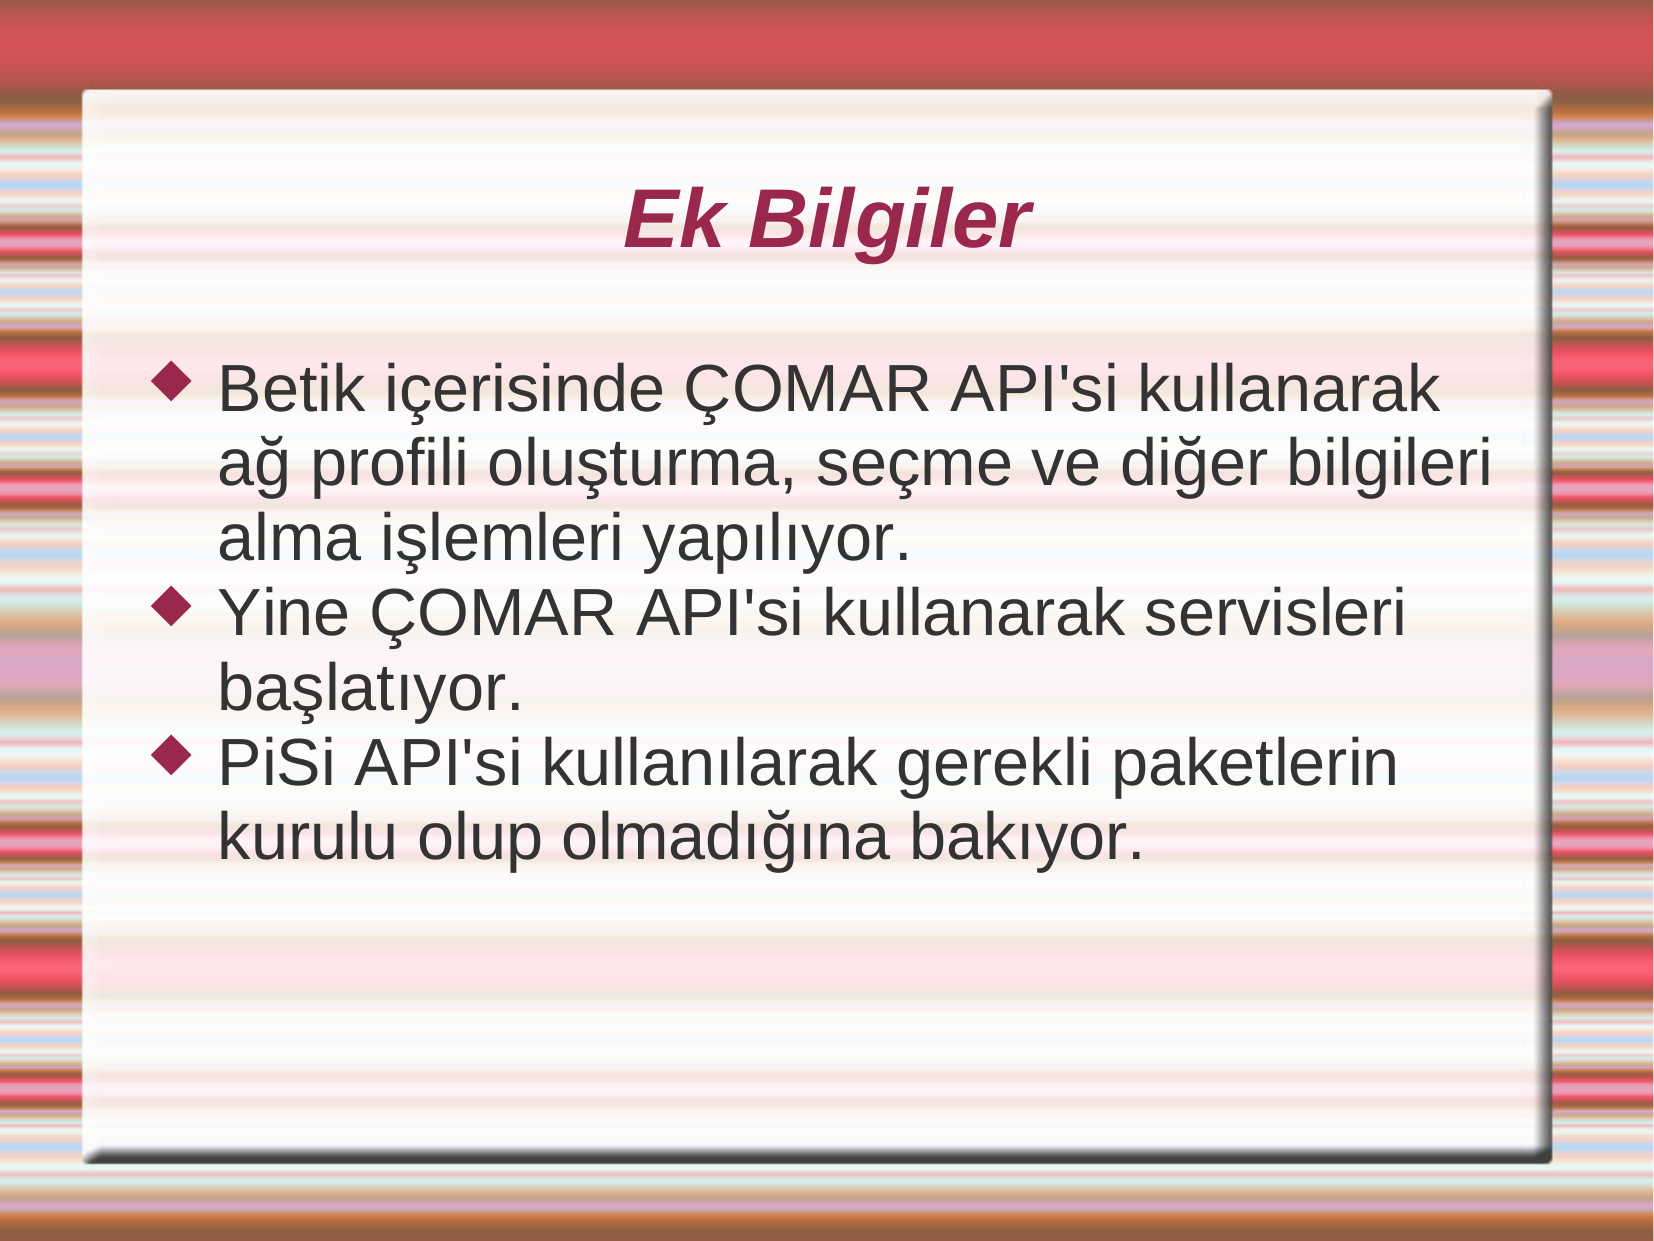

# Ek Bilgiler
Betik içerisinde ÇOMAR API'si kullanarak ağ profili oluşturma, seçme ve diğer bilgileri alma işlemleri yapılıyor.
Yine ÇOMAR API'si kullanarak servisleri başlatıyor.
PiSi API'si kullanılarak gerekli paketlerin kurulu olup olmadığına bakıyor.